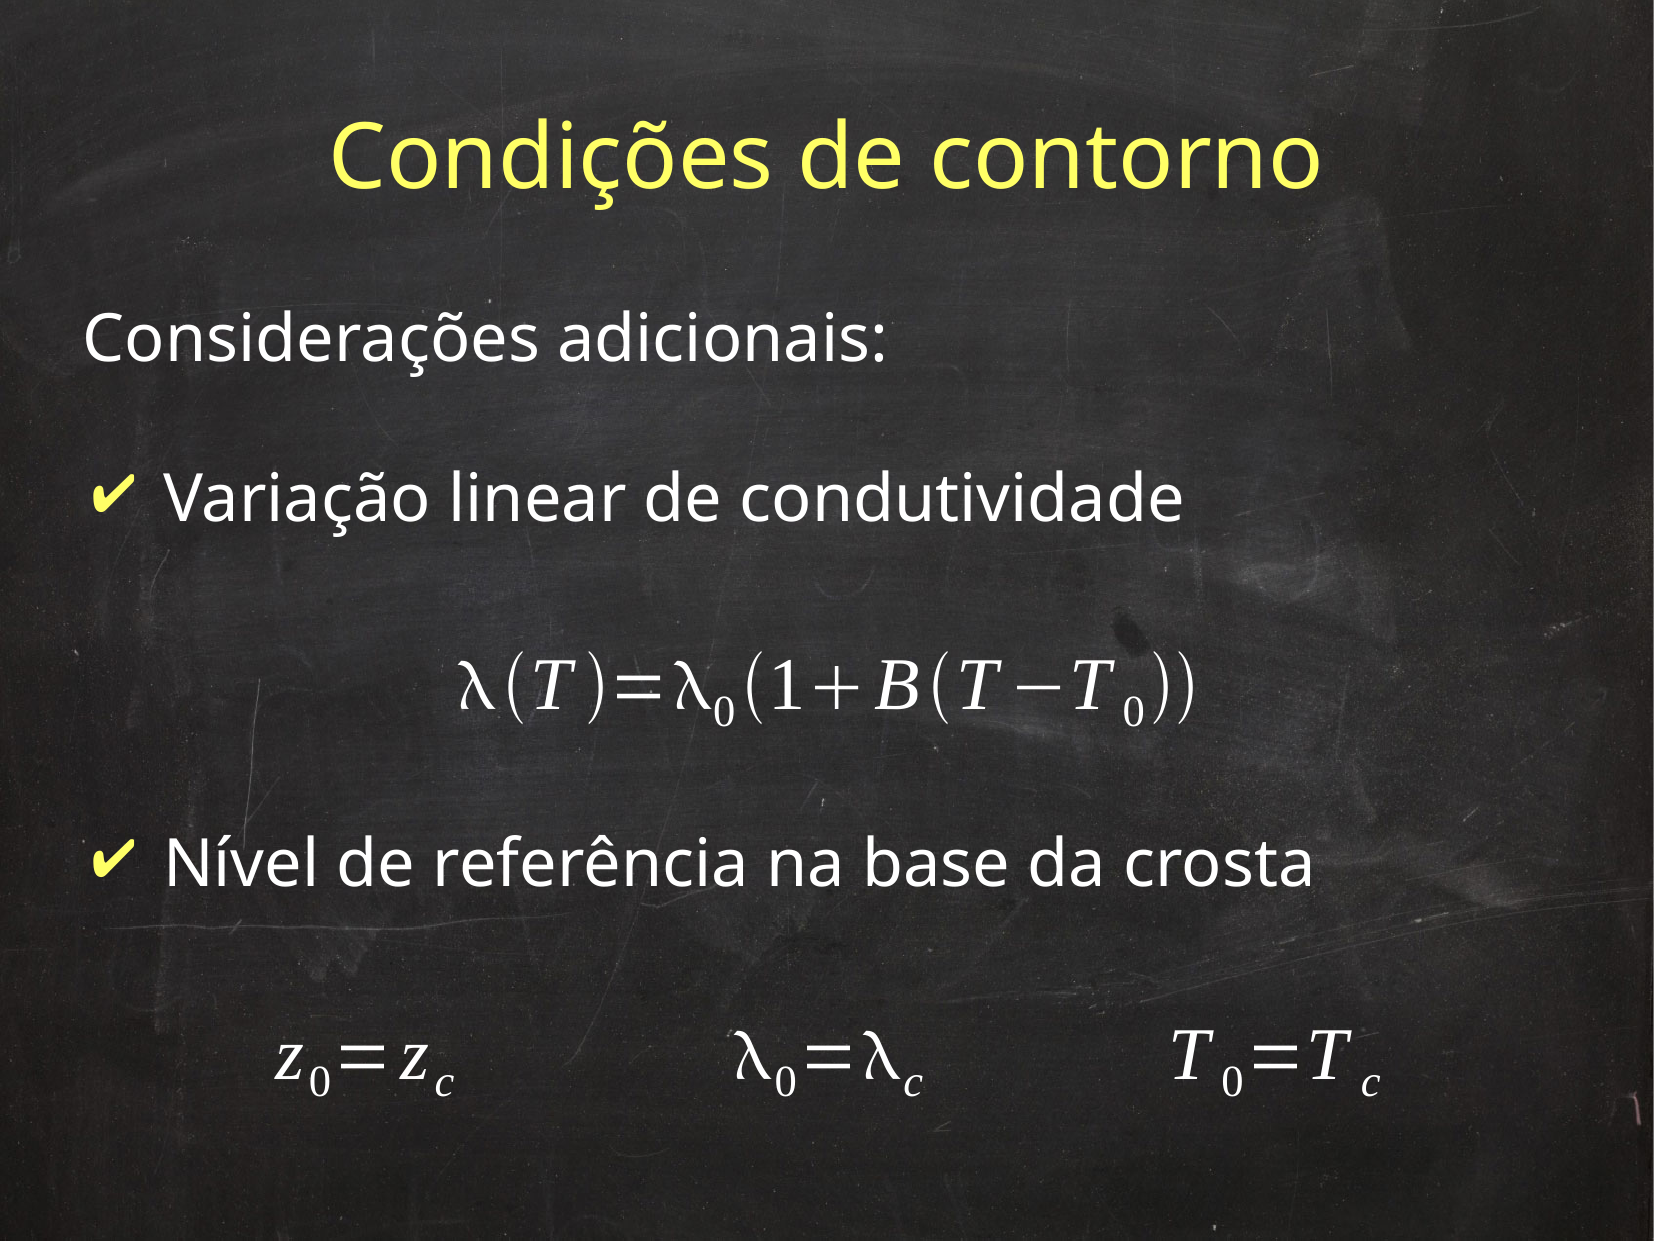

# Condições de contorno
Considerações adicionais:
 Variação linear de condutividade
 Nível de referência na base da crosta